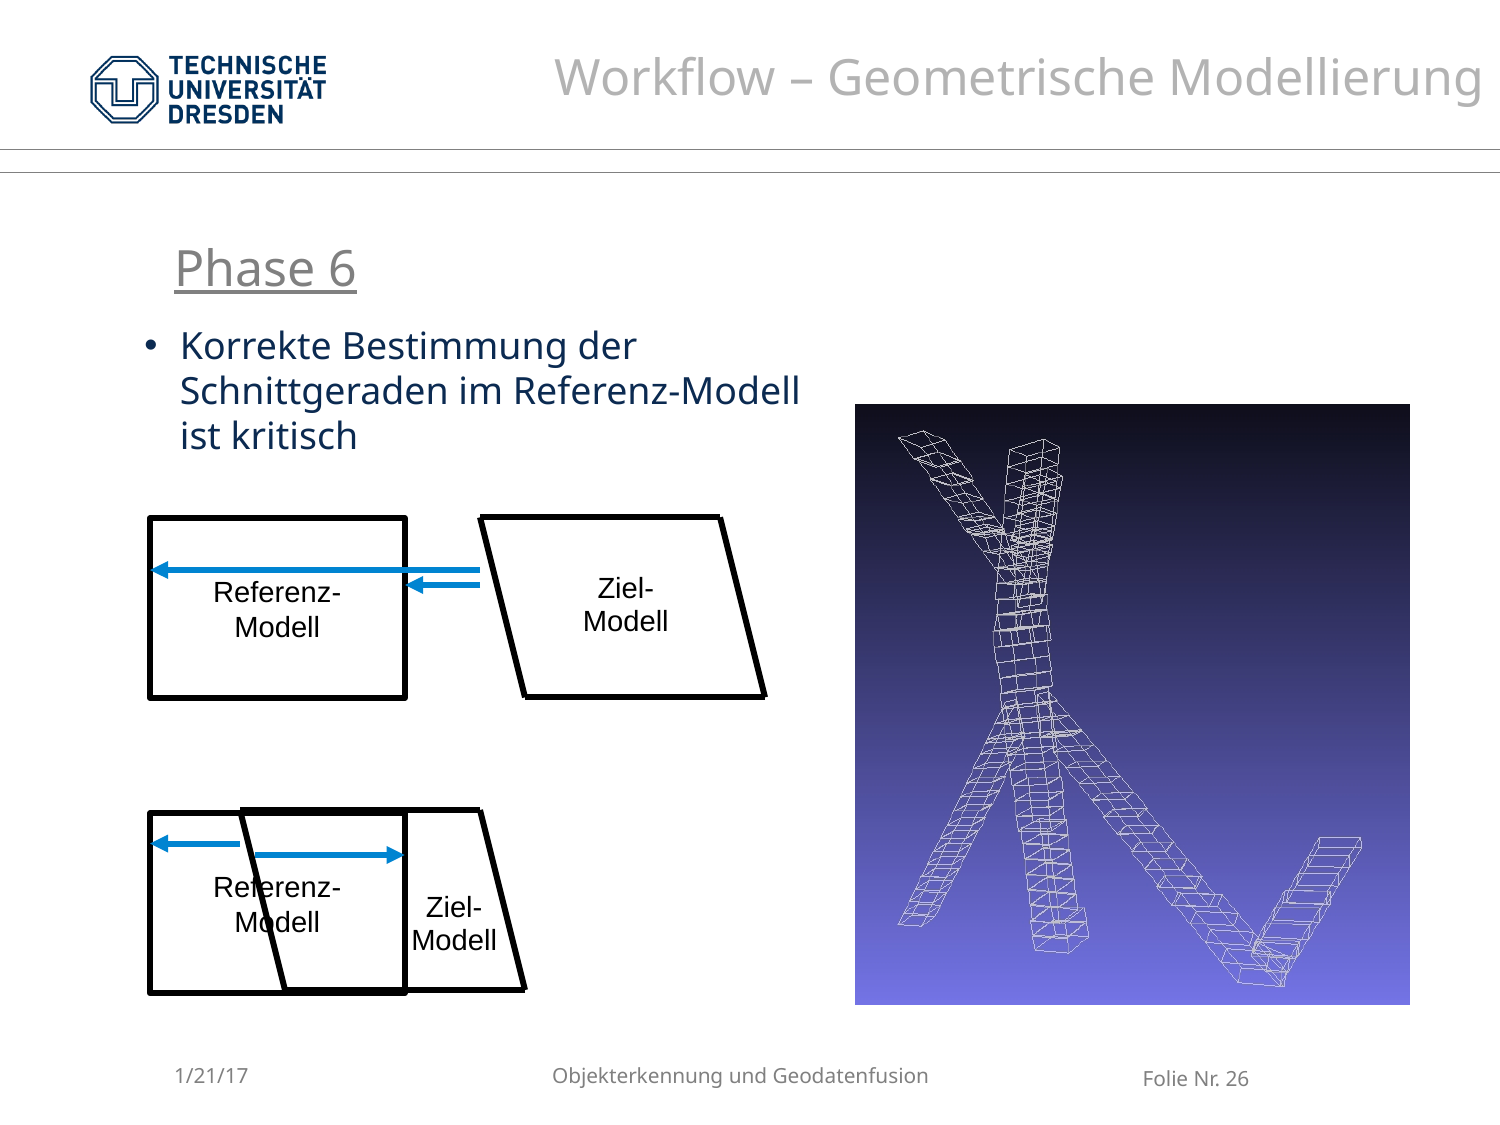

Workflow – Geometrische Modellierung
Phase 6
Korrekte Bestimmung der Schnittgeraden im Referenz-Modell ist kritisch
Referenz-
Modell
Ziel-
Modell
Referenz-
Modell
Ziel-
Modell
1/21/17